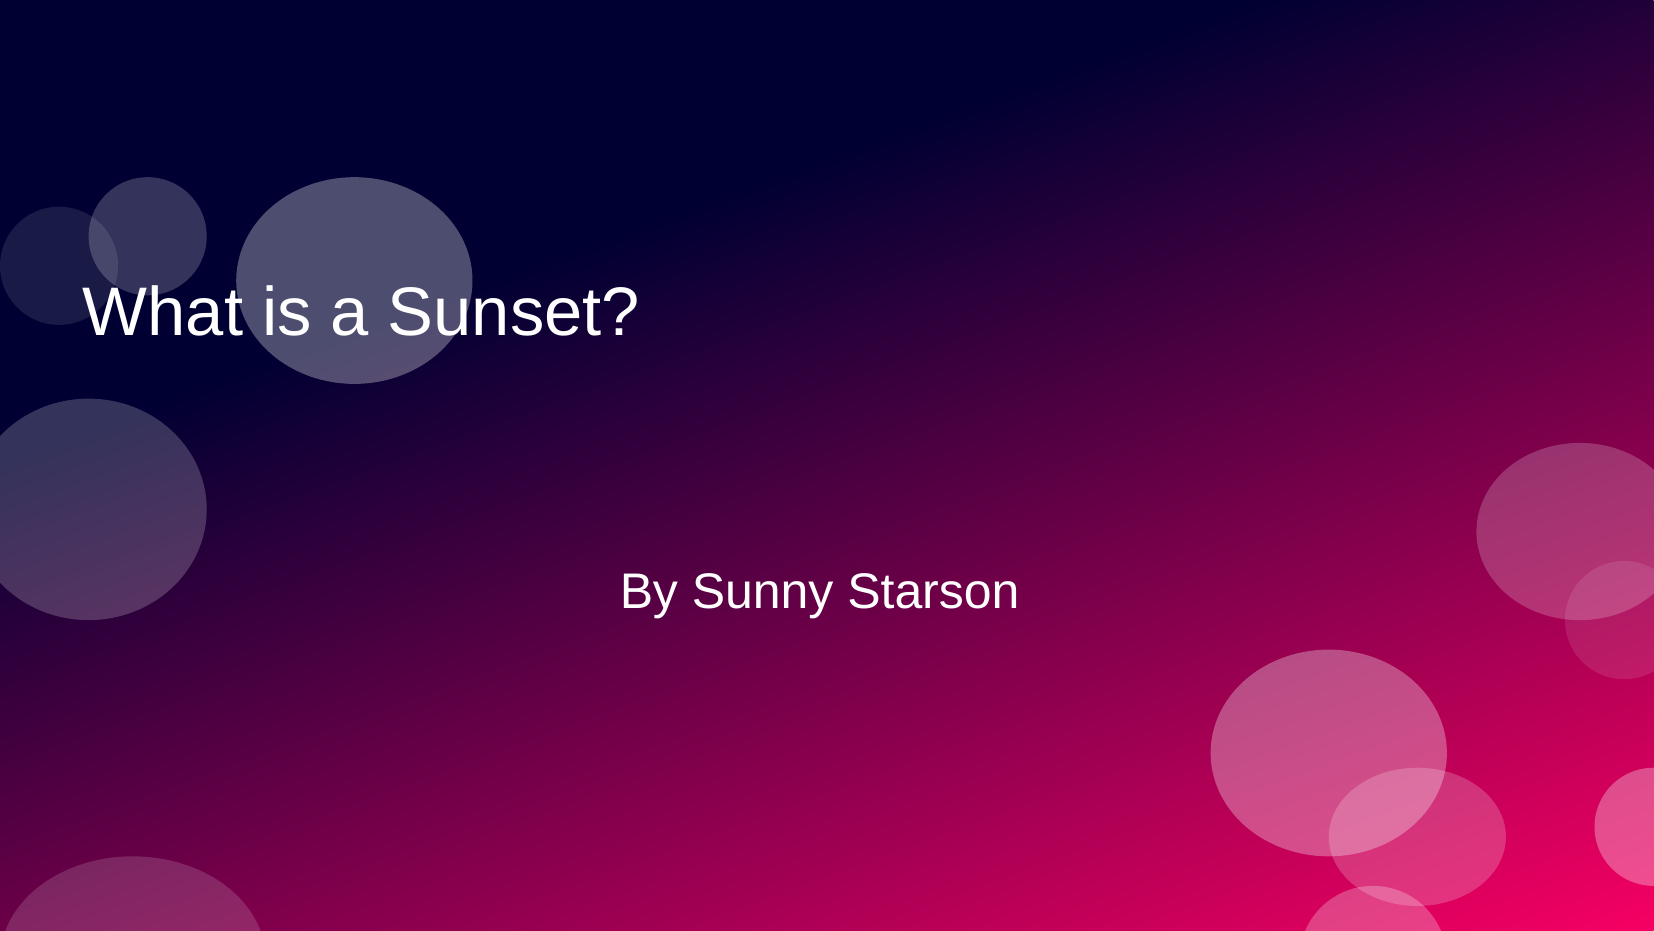

# What is a Sunset?
By Sunny Starson